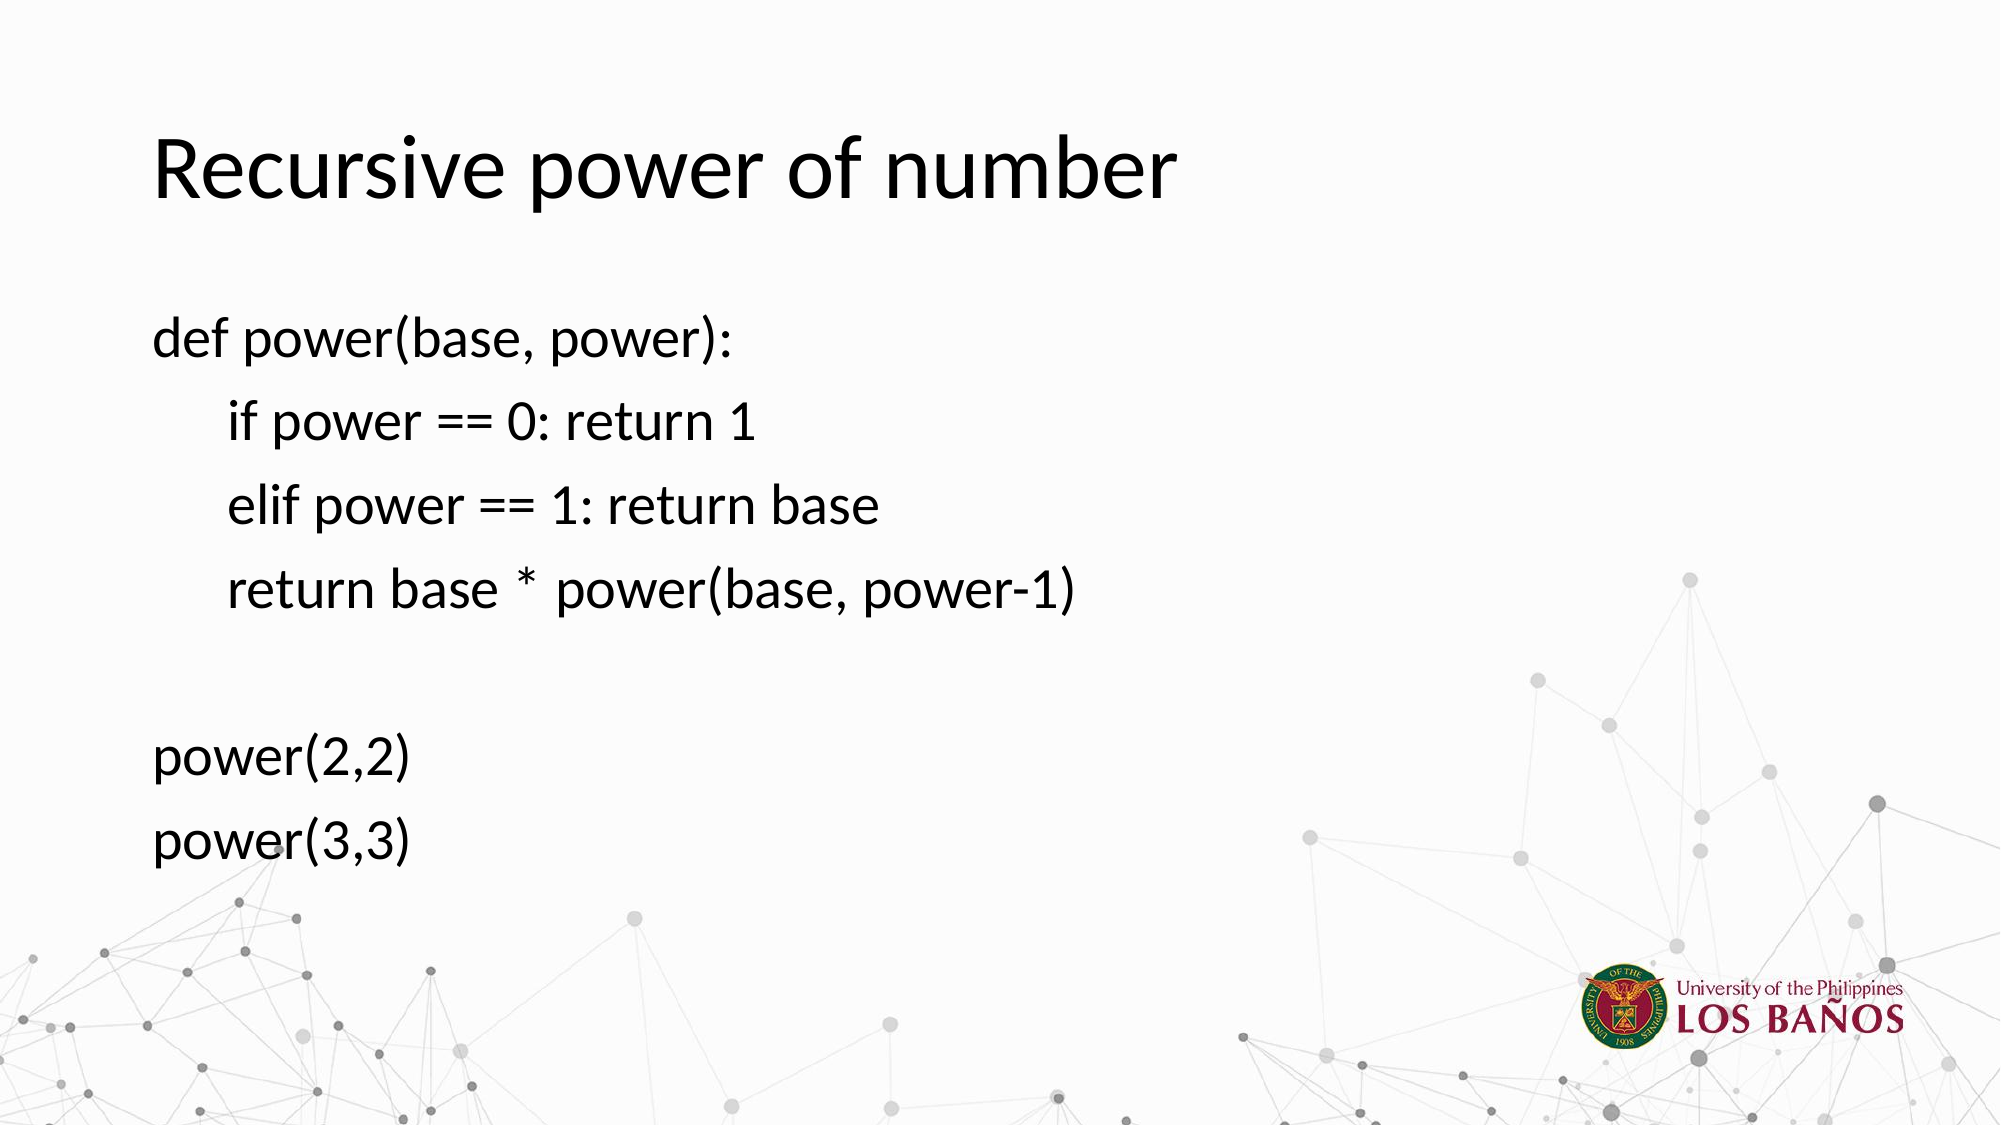

# Recursive power of number
def power(base, power):
	if power == 0: return 1
	elif power == 1: return base
	return base * power(base, power-1)
power(2,2)
power(3,3)